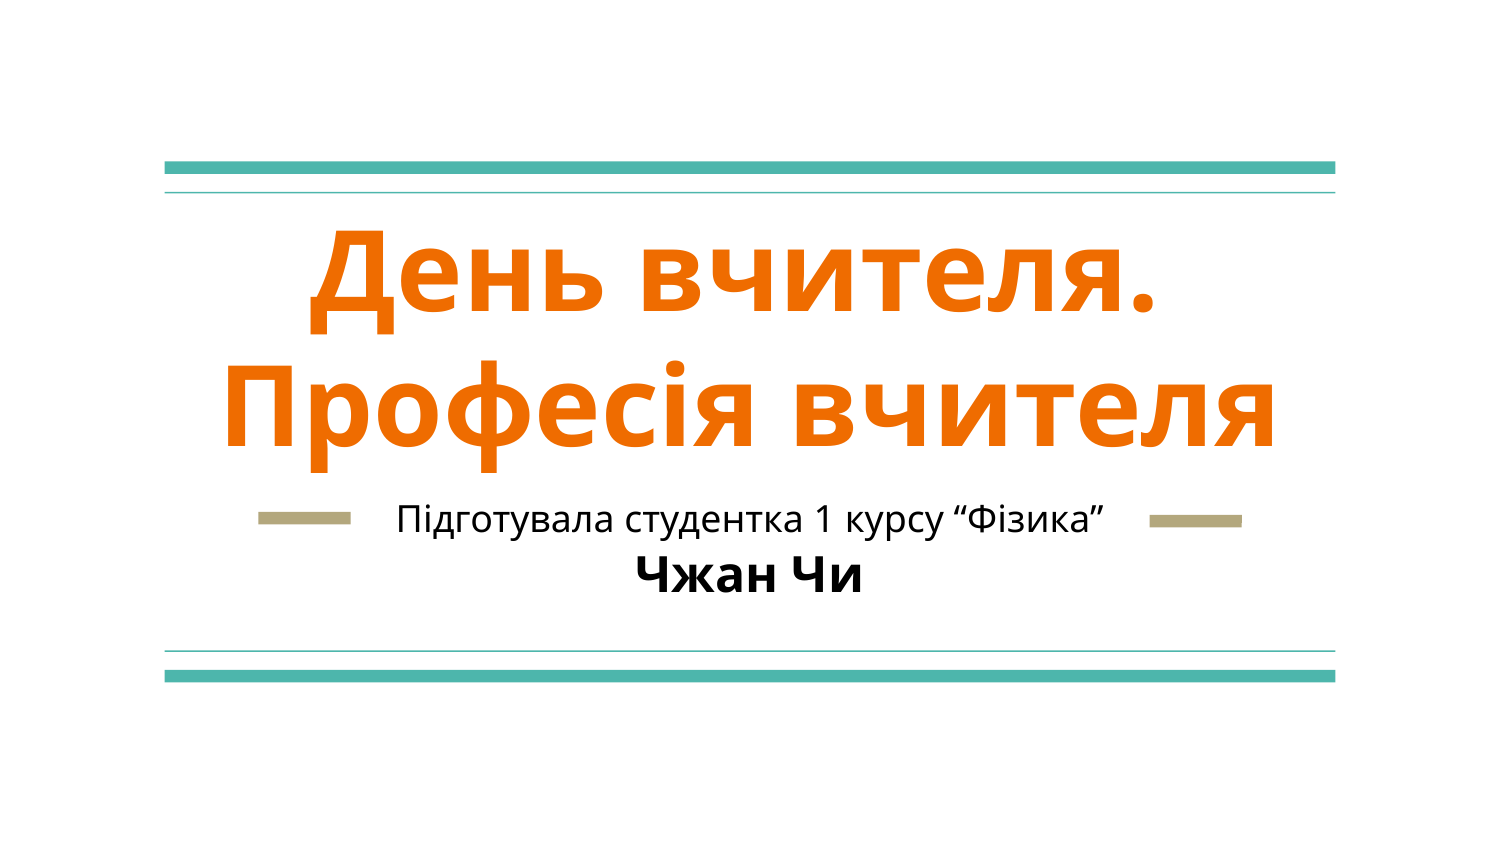

# День вчителя. Професія вчителя
Підготувала студентка 1 курсу “Фізика” Чжан Чи